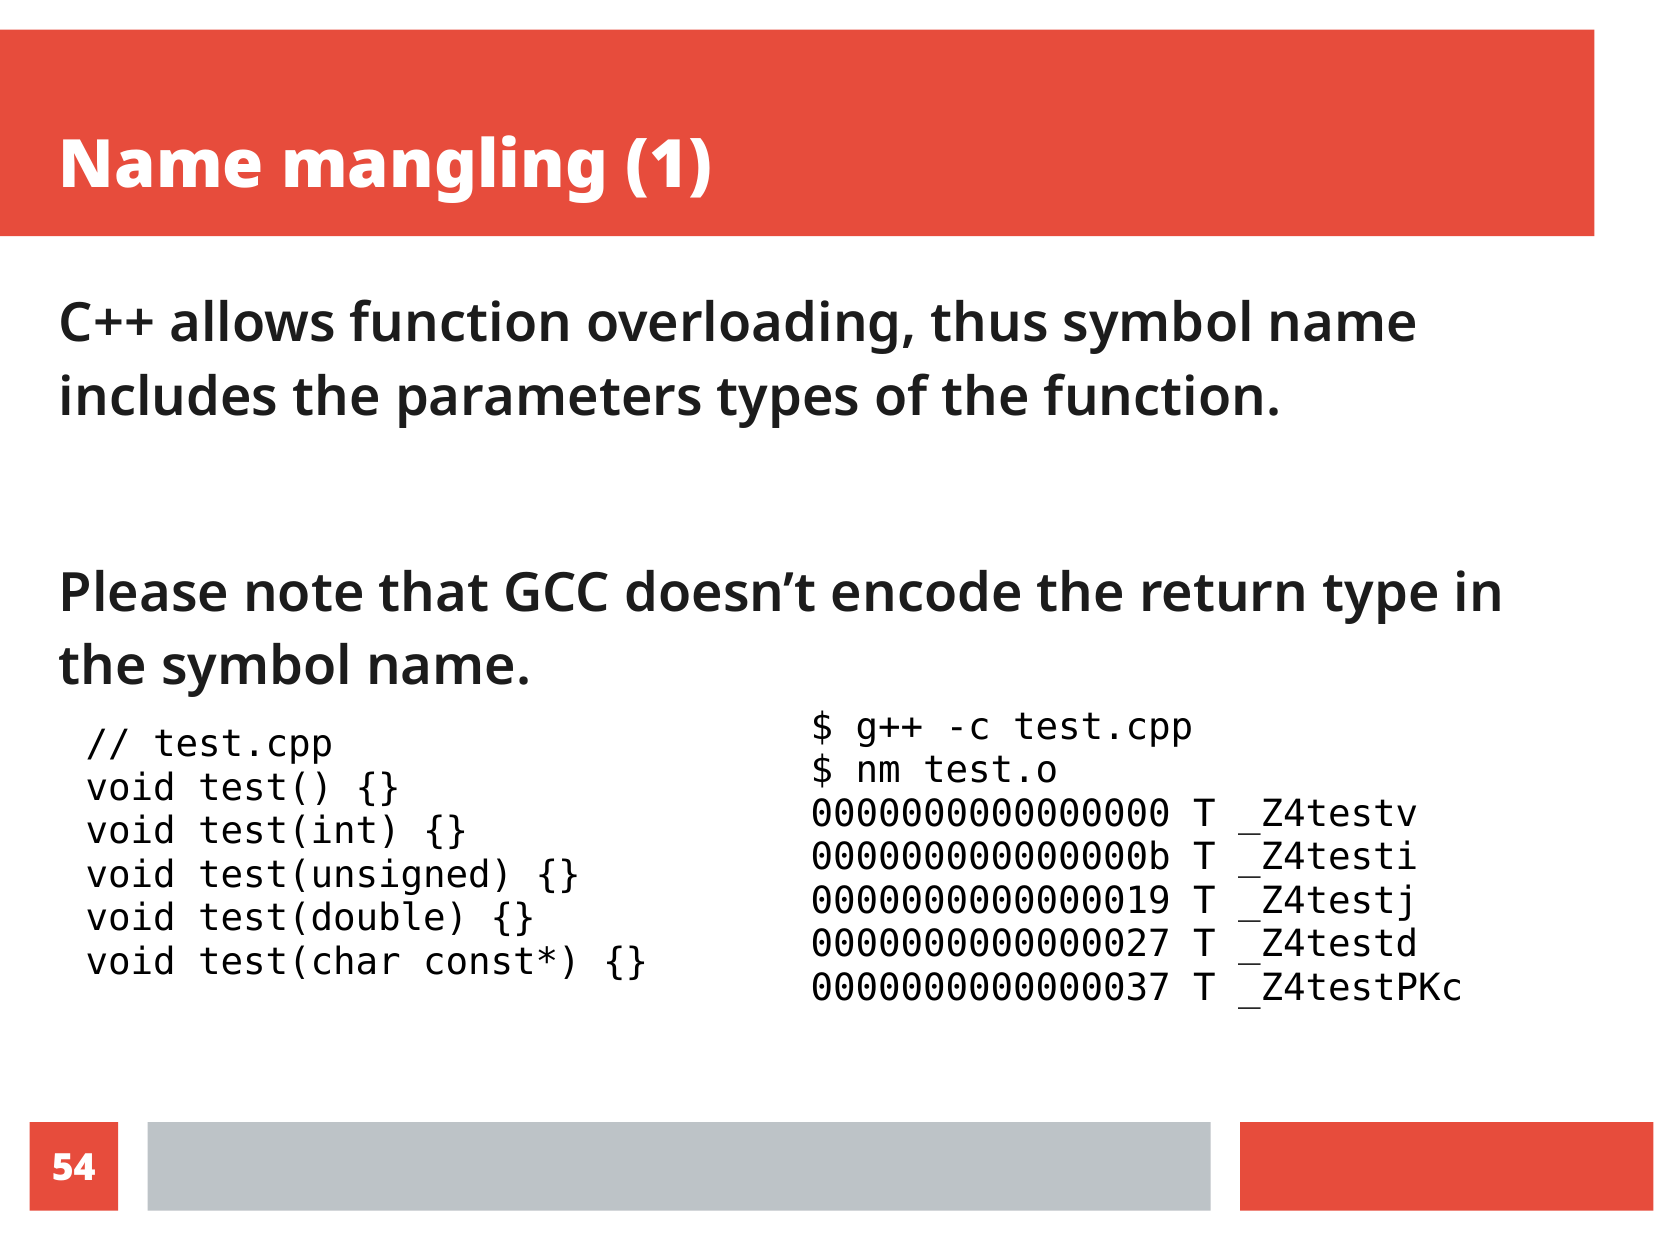

# Name mangling (1)
C++ allows function overloading, thus symbol name includes the parameters types of the function.
Please note that GCC doesn’t encode the return type in the symbol name.
$ g++ -c test.cpp
$ nm test.o
0000000000000000 T _Z4testv
000000000000000b T _Z4testi
0000000000000019 T _Z4testj
0000000000000027 T _Z4testd
0000000000000037 T _Z4testPKc
// test.cpp
void test() {}
void test(int) {}
void test(unsigned) {}
void test(double) {}
void test(char const*) {}
54